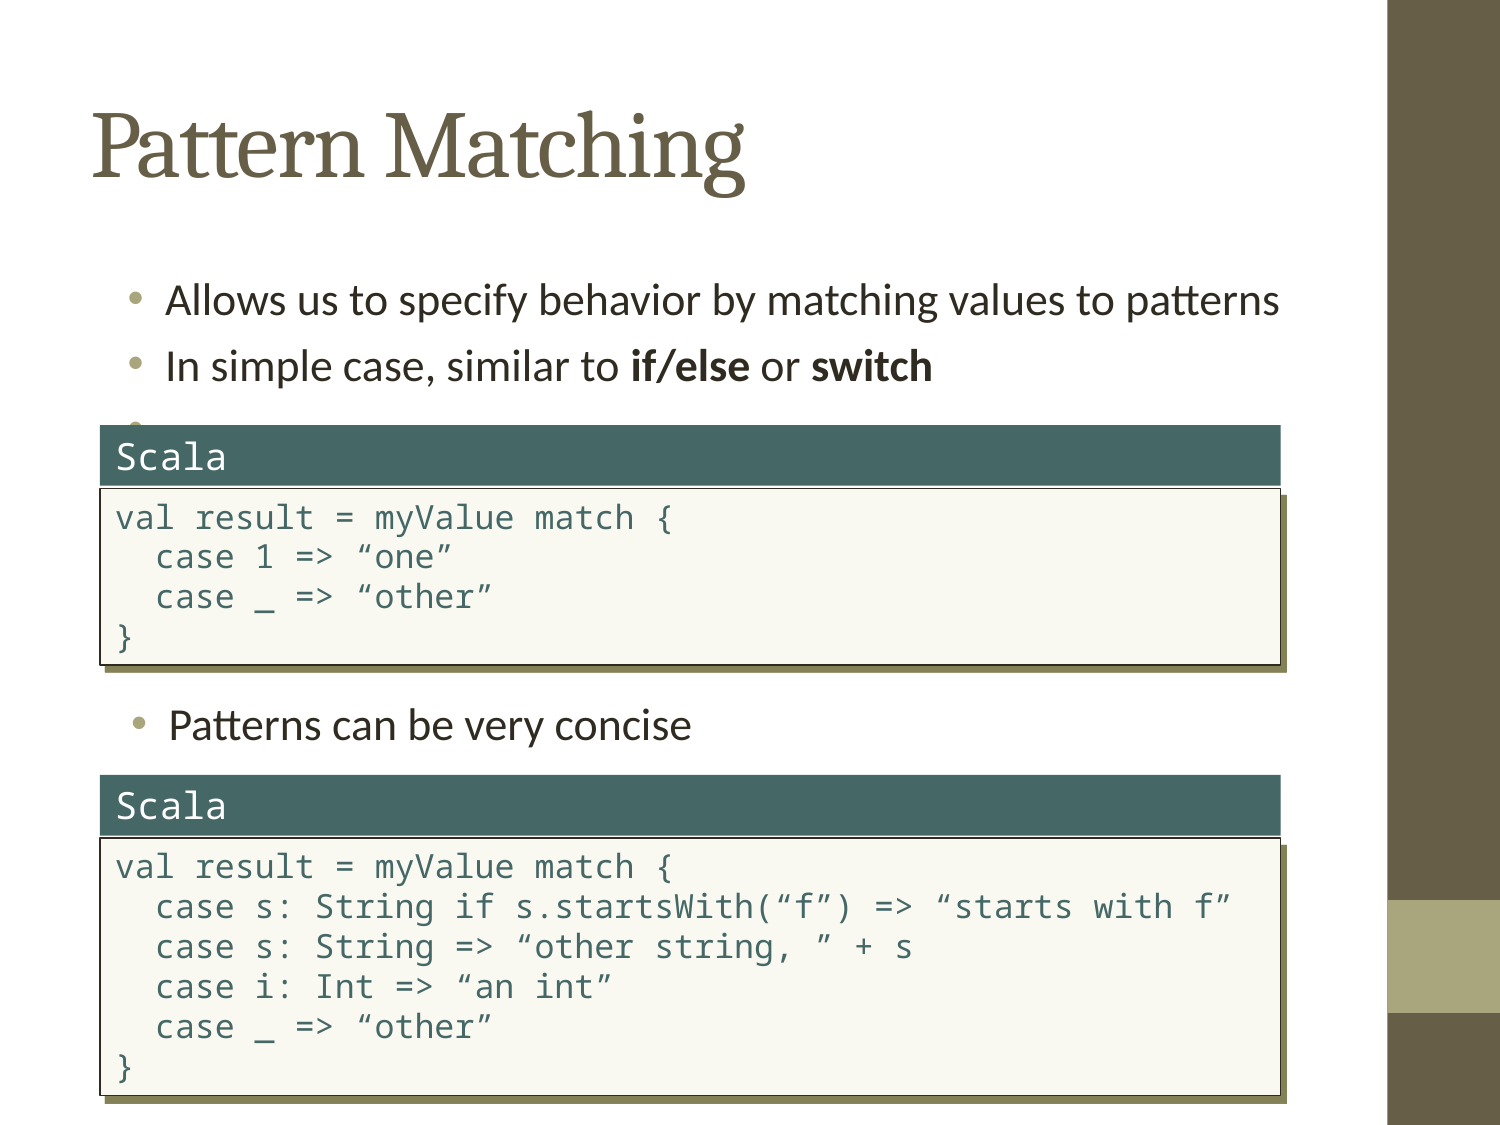

# Pattern Matching
Allows us to specify behavior by matching values to patterns
In simple case, similar to if/else or switch
Scala
val result = myValue match {
 case 1 => “one”
 case _ => “other”
}
Patterns can be very concise
Scala
val result = myValue match {
 case s: String if s.startsWith(“f”) => “starts with f”
 case s: String => “other string, ” + s
 case i: Int => “an int”
 case _ => “other”
}